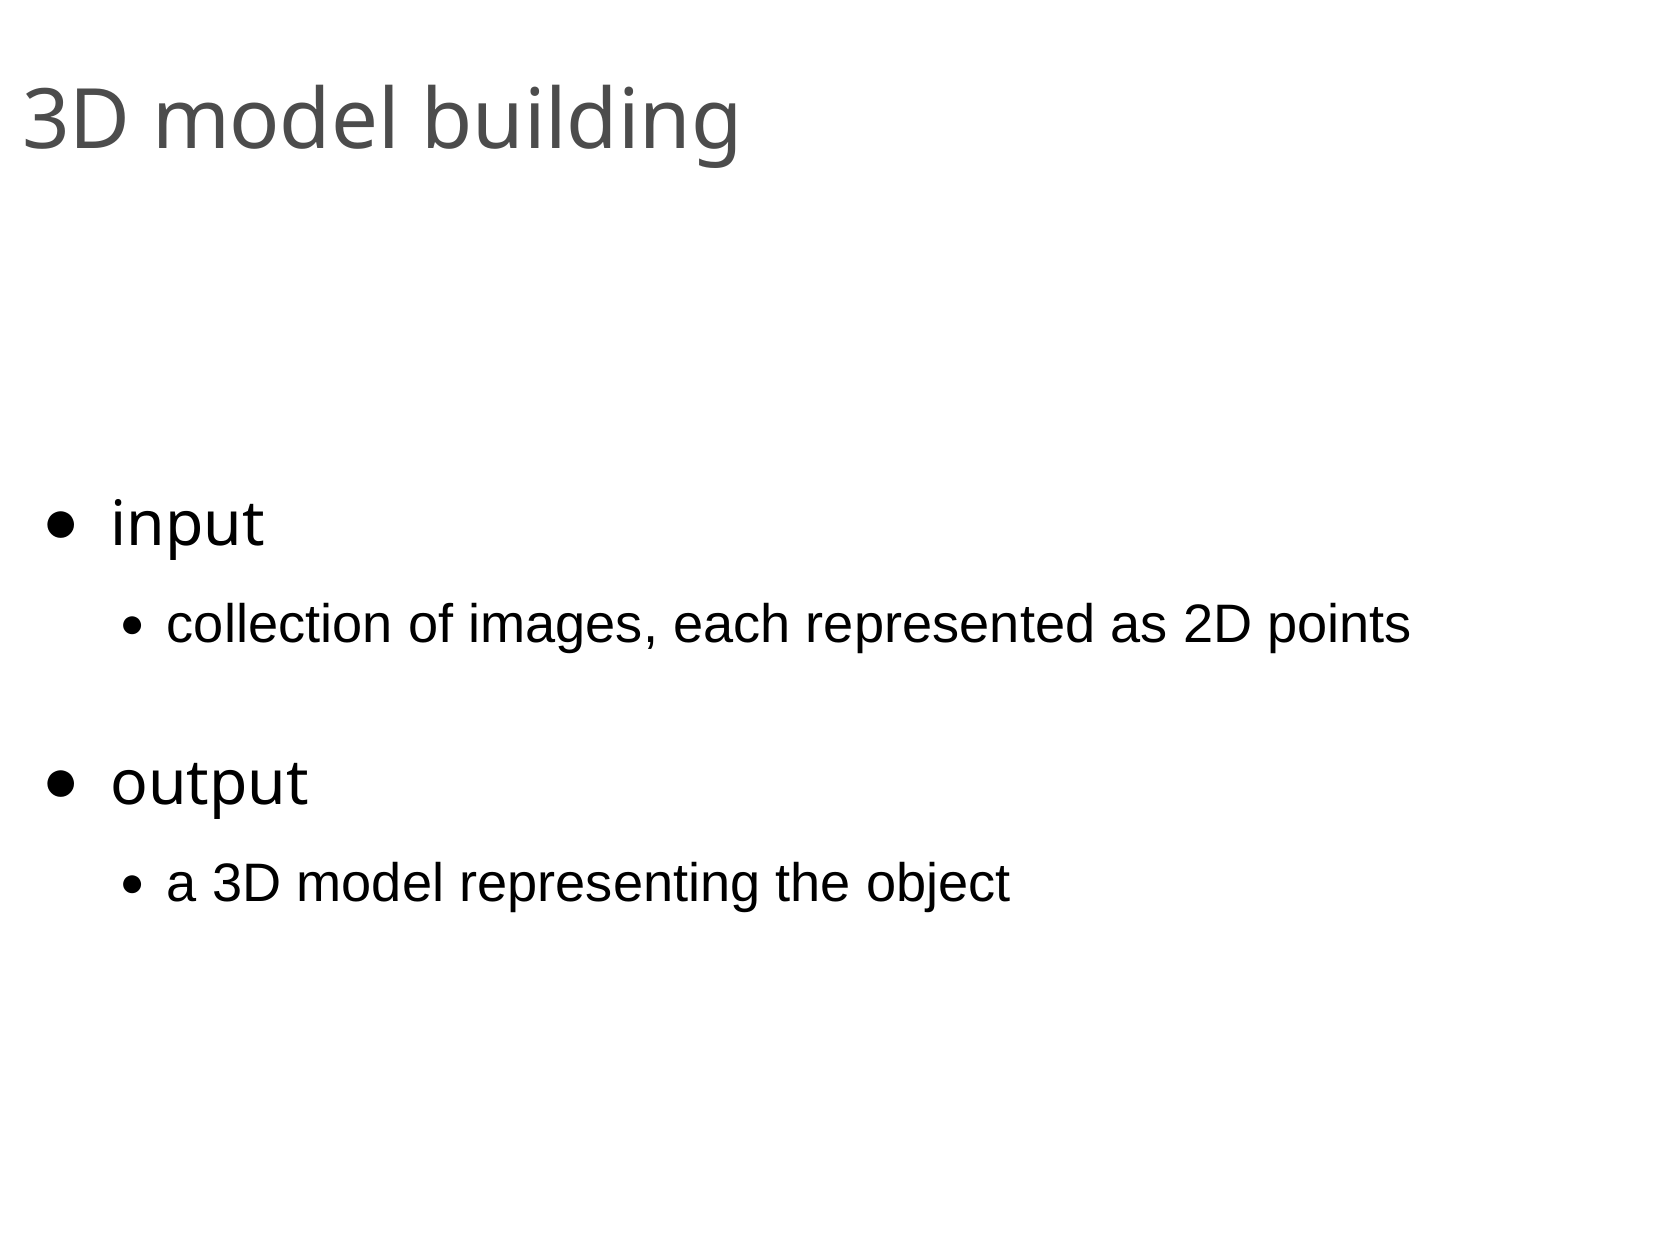

# 3D model building
input
collection of images, each represented as 2D points
output
a 3D model representing the object